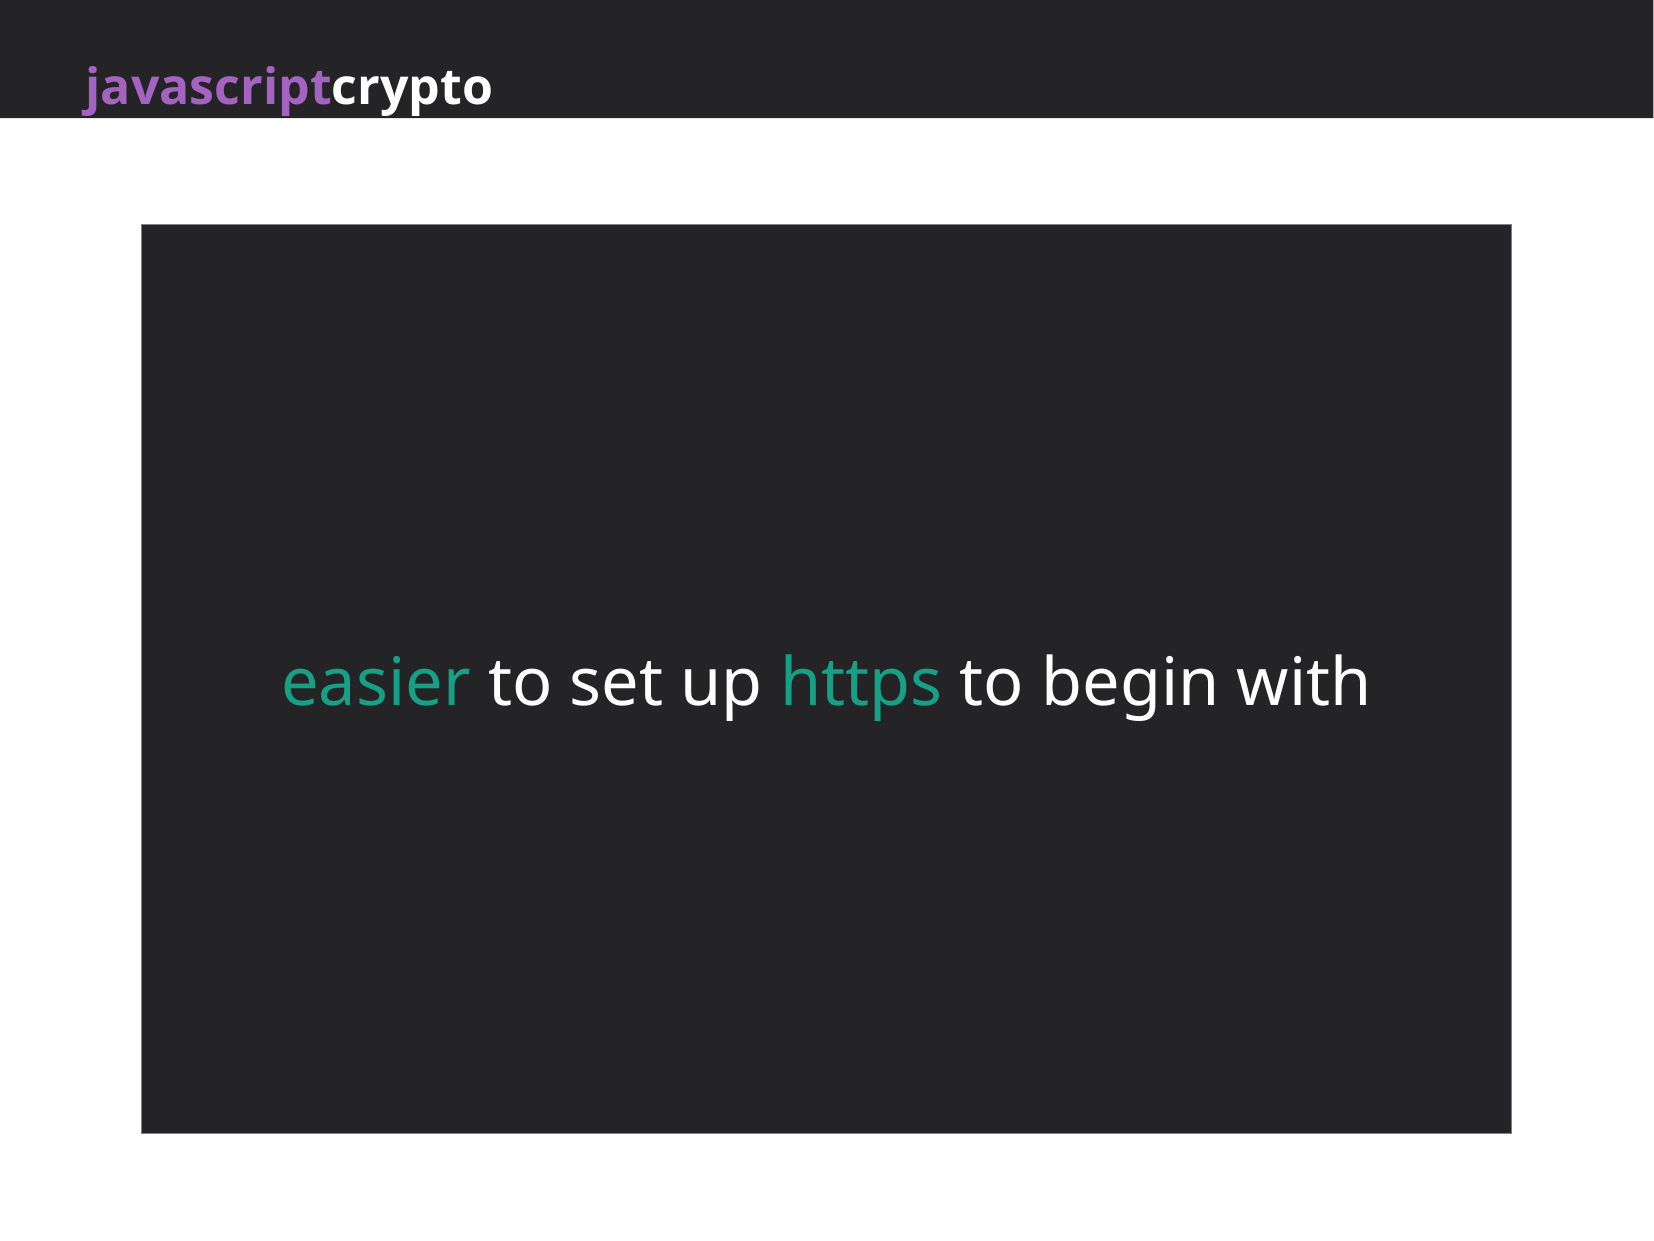

javascriptcrypto
easier to set up https to begin with